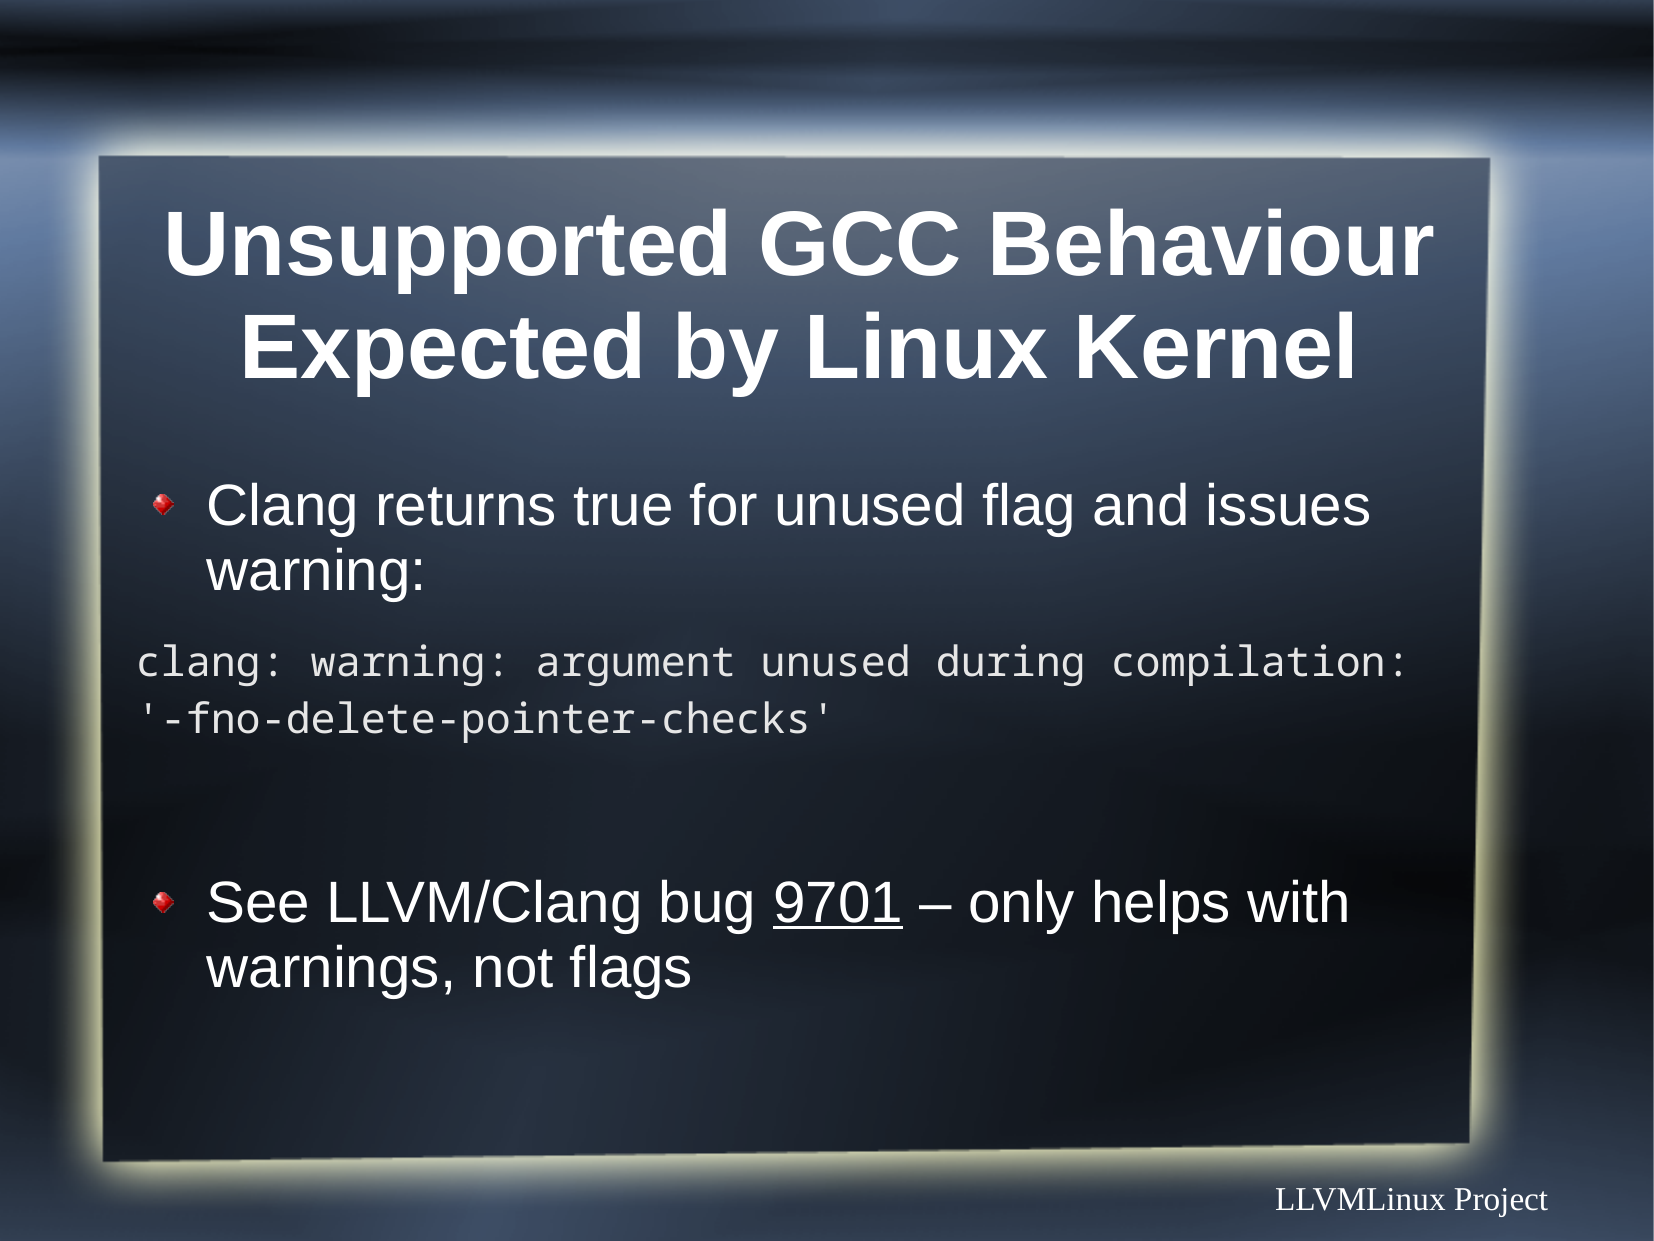

# Unsupported GCC Behaviour Expected by Linux Kernel
Clang returns true for unused flag and issues warning:
clang: warning: argument unused during compilation: '-fno-delete-pointer-checks'
See LLVM/Clang bug 9701 – only helps with warnings, not flags